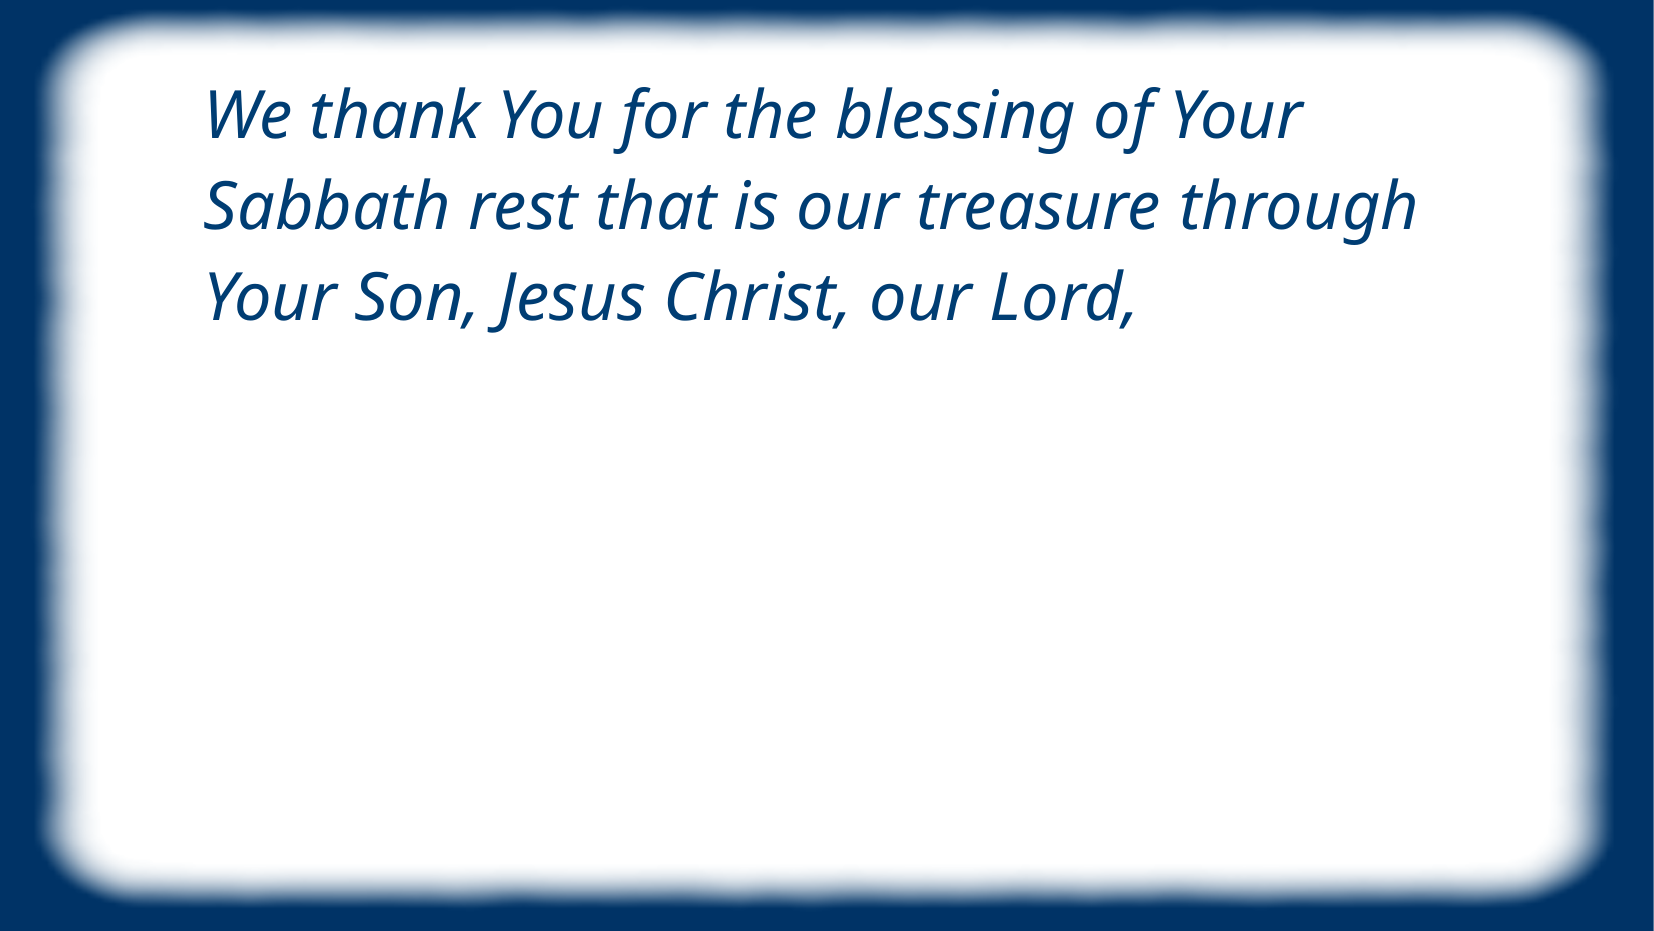

We thank You for the blessing of Your
 Sabbath rest that is our treasure through
 Your Son, Jesus Christ, our Lord,